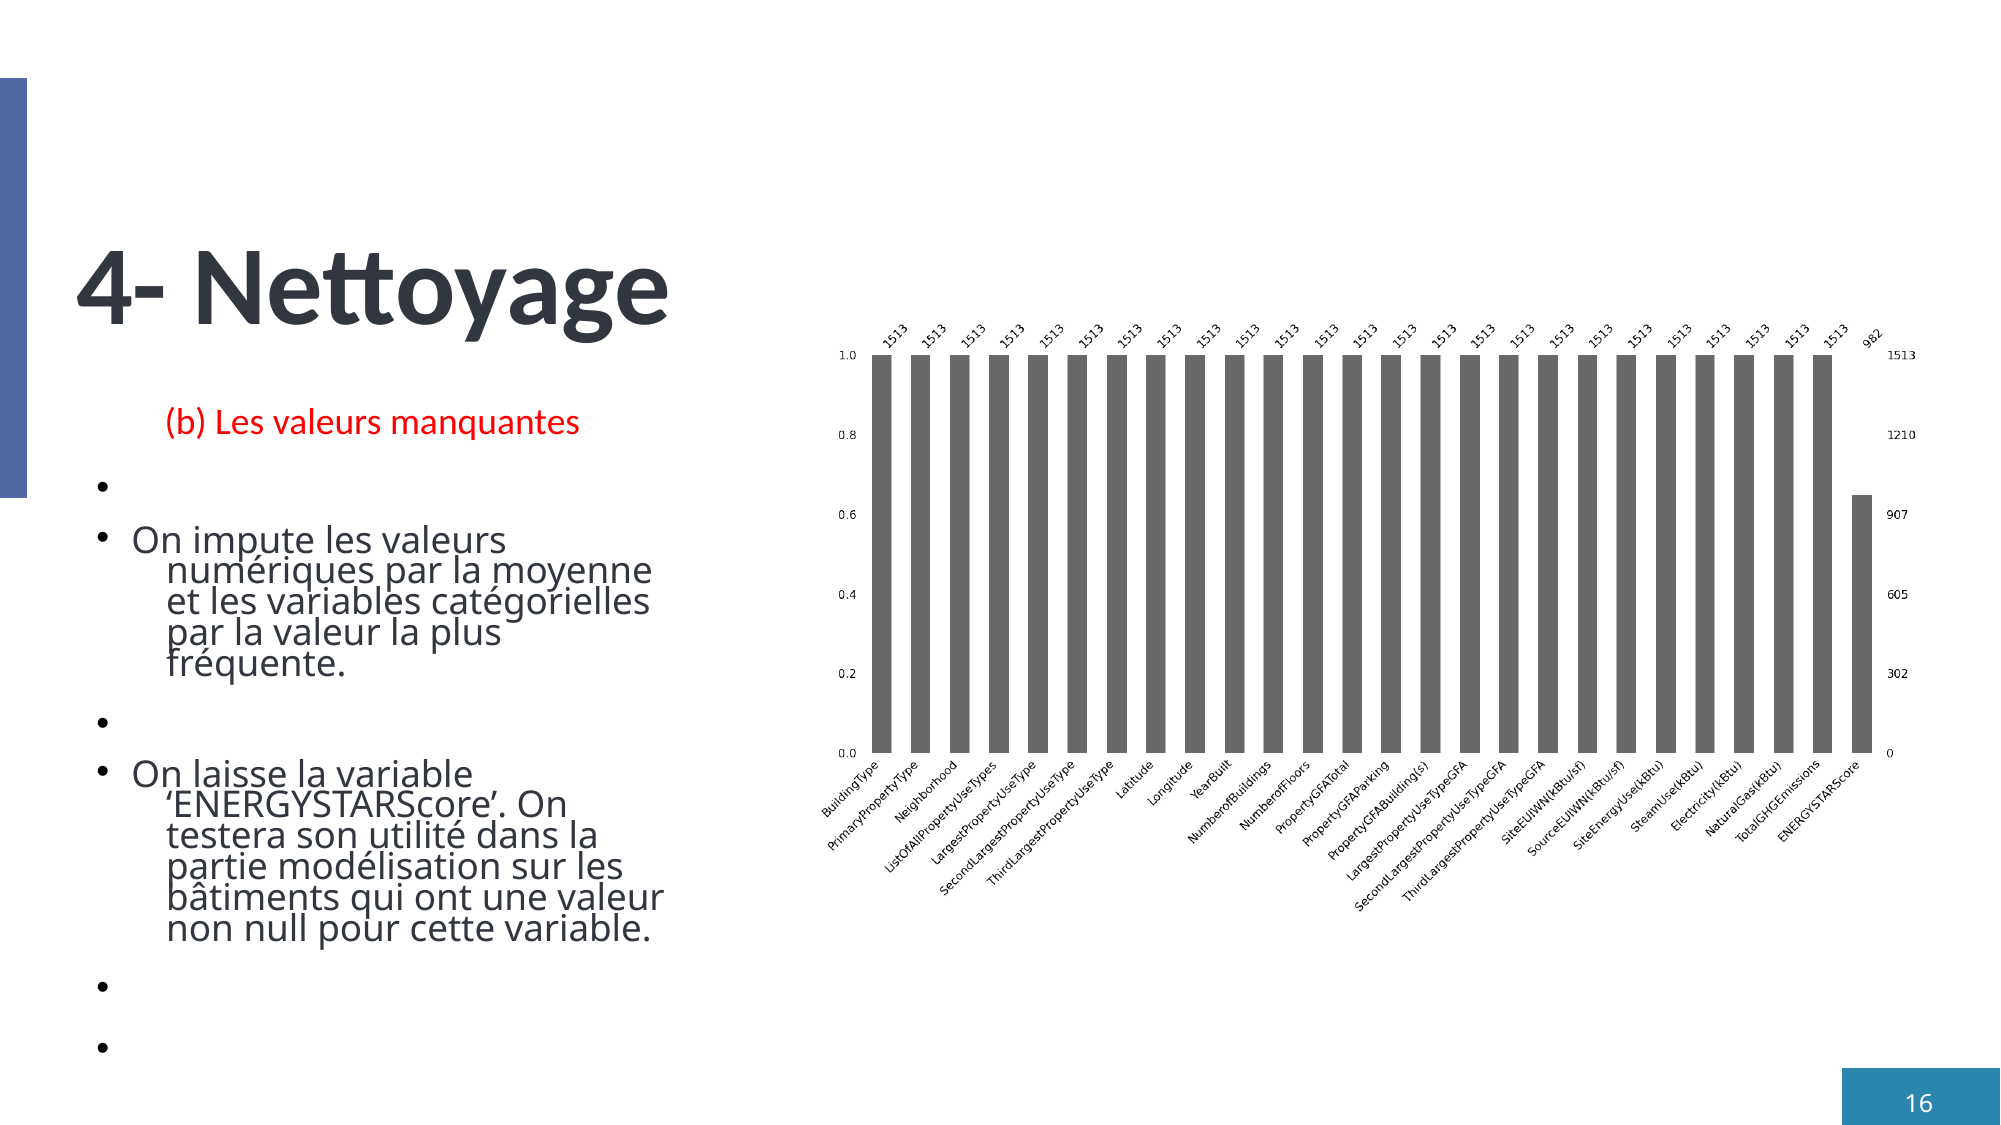

# 4- Nettoyage
(b) Les valeurs manquantes
On impute les valeurs numériques par la moyenne et les variables catégorielles par la valeur la plus fréquente.
On laisse la variable ‘ENERGYSTARScore’. On testera son utilité dans la partie modélisation sur les bâtiments qui ont une valeur non null pour cette variable.